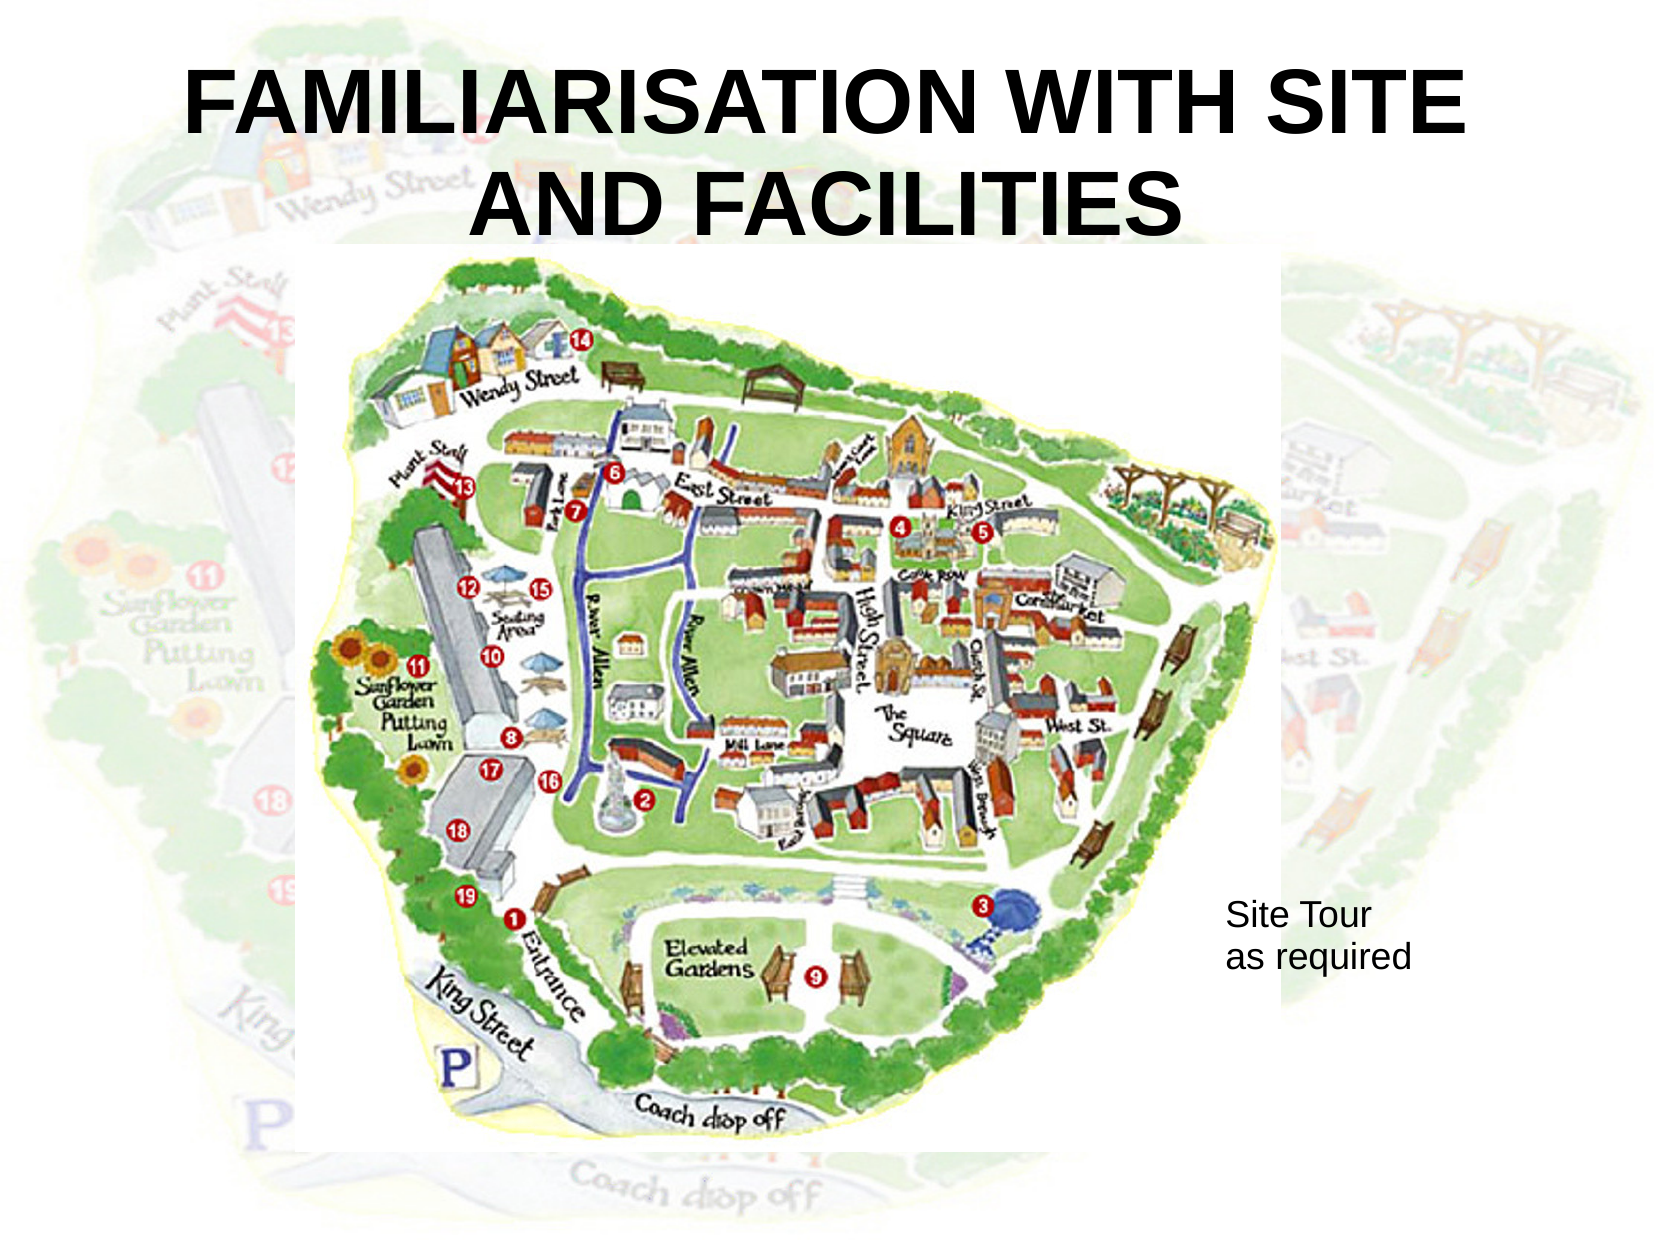

# FAMILIARISATION WITH SITE AND FACILITIES
Site Tour
as required